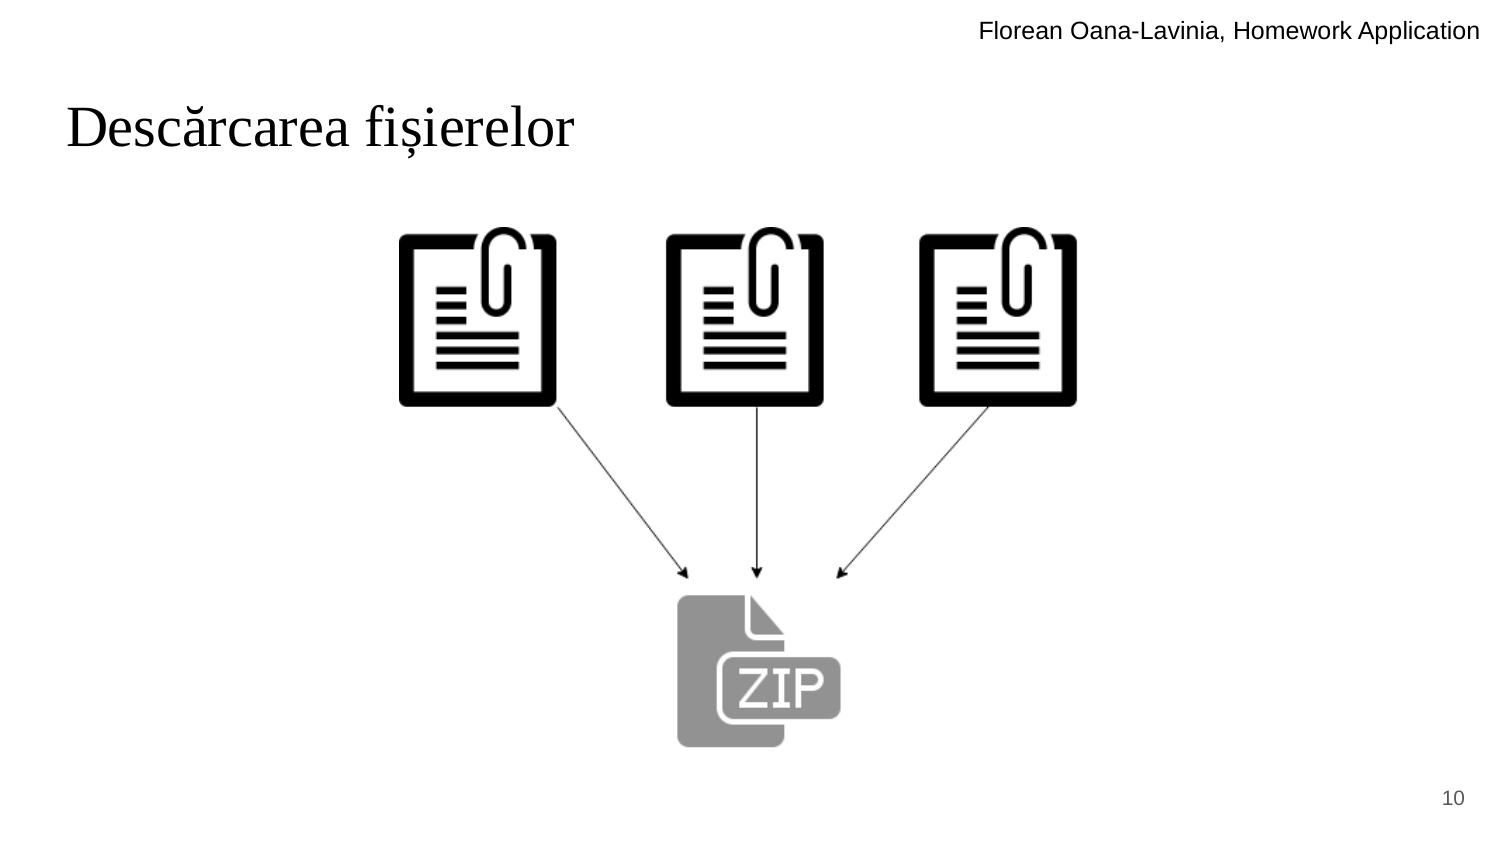

Florean Oana-Lavinia, Homework Application
# Descărcarea fișierelor